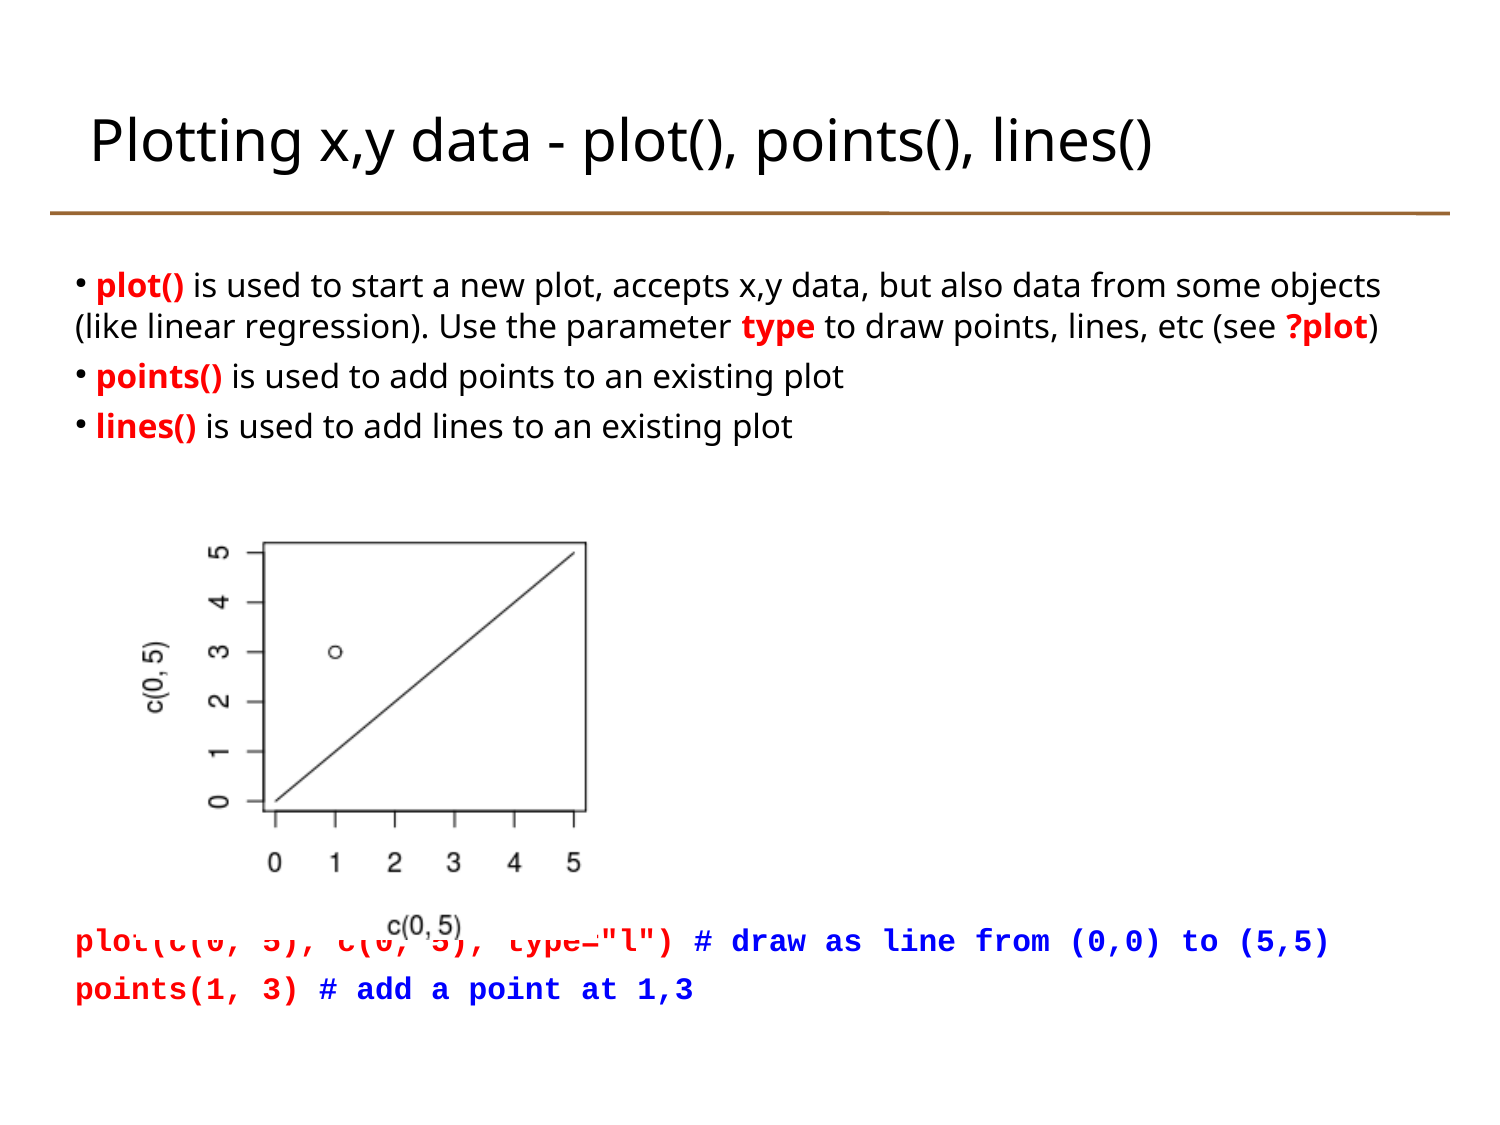

# Plotting x,y data - plot(), points(), lines()
 plot() is used to start a new plot, accepts x,y data, but also data from some objects (like linear regression). Use the parameter type to draw points, lines, etc (see ?plot)
 points() is used to add points to an existing plot
 lines() is used to add lines to an existing plot
plot(c(0, 5), c(0, 5), type="l") # draw as line from (0,0) to (5,5)
points(1, 3) # add a point at 1,3